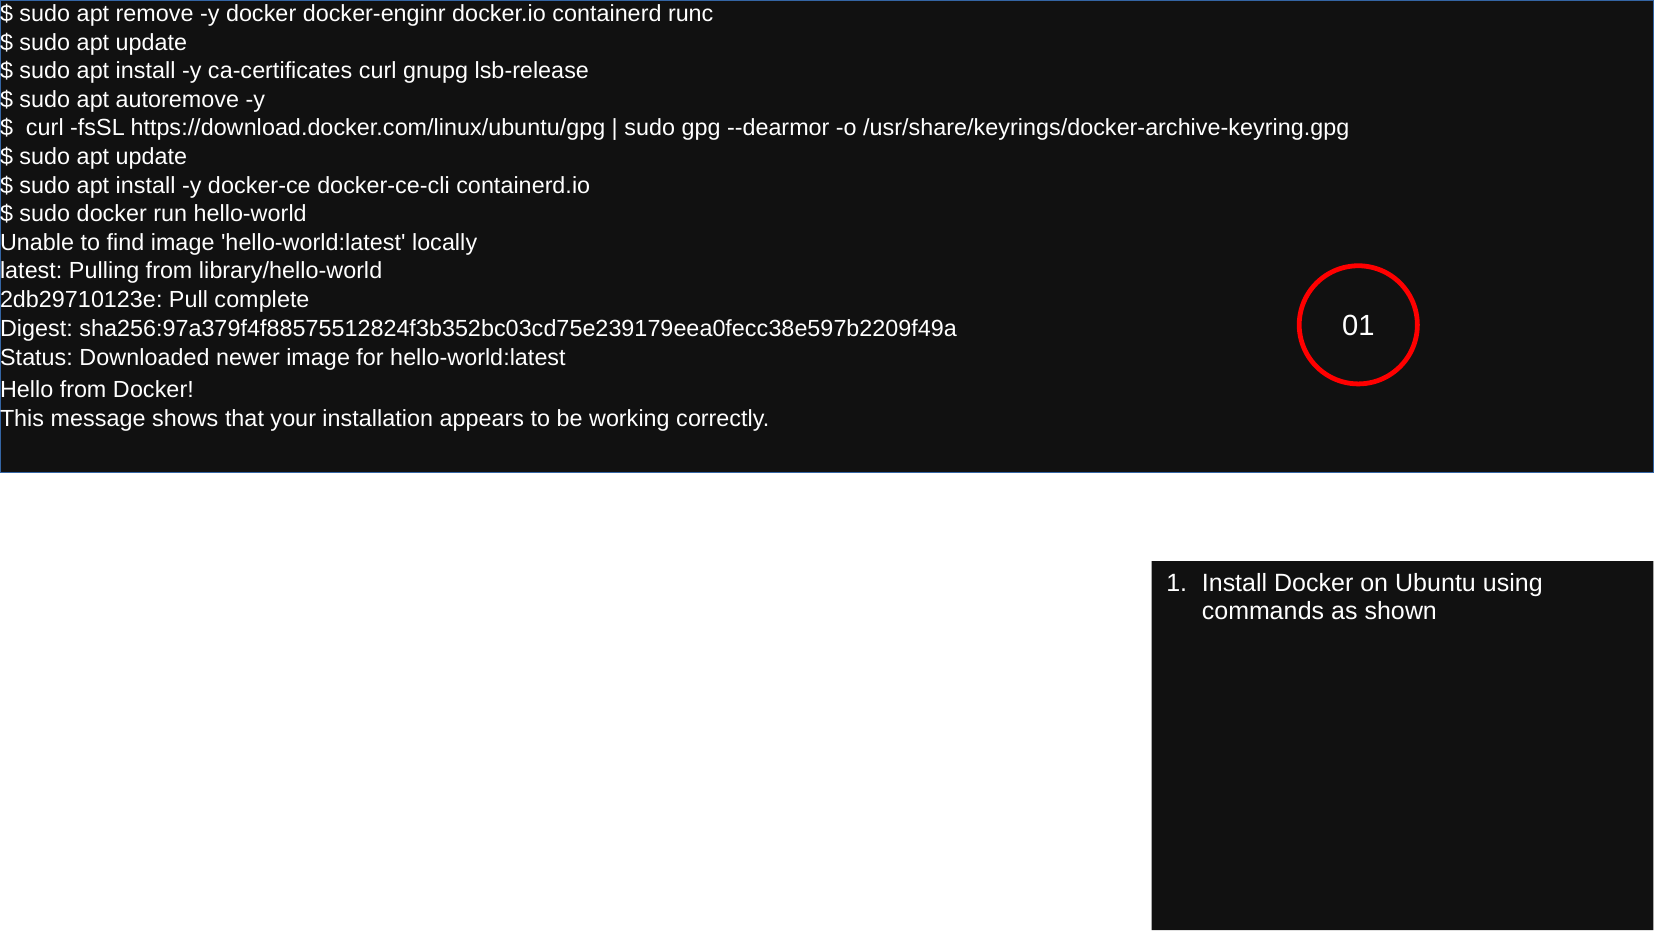

# $ sudo apt remove -y docker docker-enginr docker.io containerd runc
$ sudo apt update
$ sudo apt install -y ca-certificates curl gnupg lsb-release
$ sudo apt autoremove -y
$ curl -fsSL https://download.docker.com/linux/ubuntu/gpg | sudo gpg --dearmor -o /usr/share/keyrings/docker-archive-keyring.gpg
$ sudo apt update
$ sudo apt install -y docker-ce docker-ce-cli containerd.io
$ sudo docker run hello-world
Unable to find image 'hello-world:latest' locally
latest: Pulling from library/hello-world
2db29710123e: Pull complete
Digest: sha256:97a379f4f88575512824f3b352bc03cd75e239179eea0fecc38e597b2209f49a
Status: Downloaded newer image for hello-world:latest
Hello from Docker!
This message shows that your installation appears to be working correctly.
01
Install Docker on Ubuntu using commands as shown